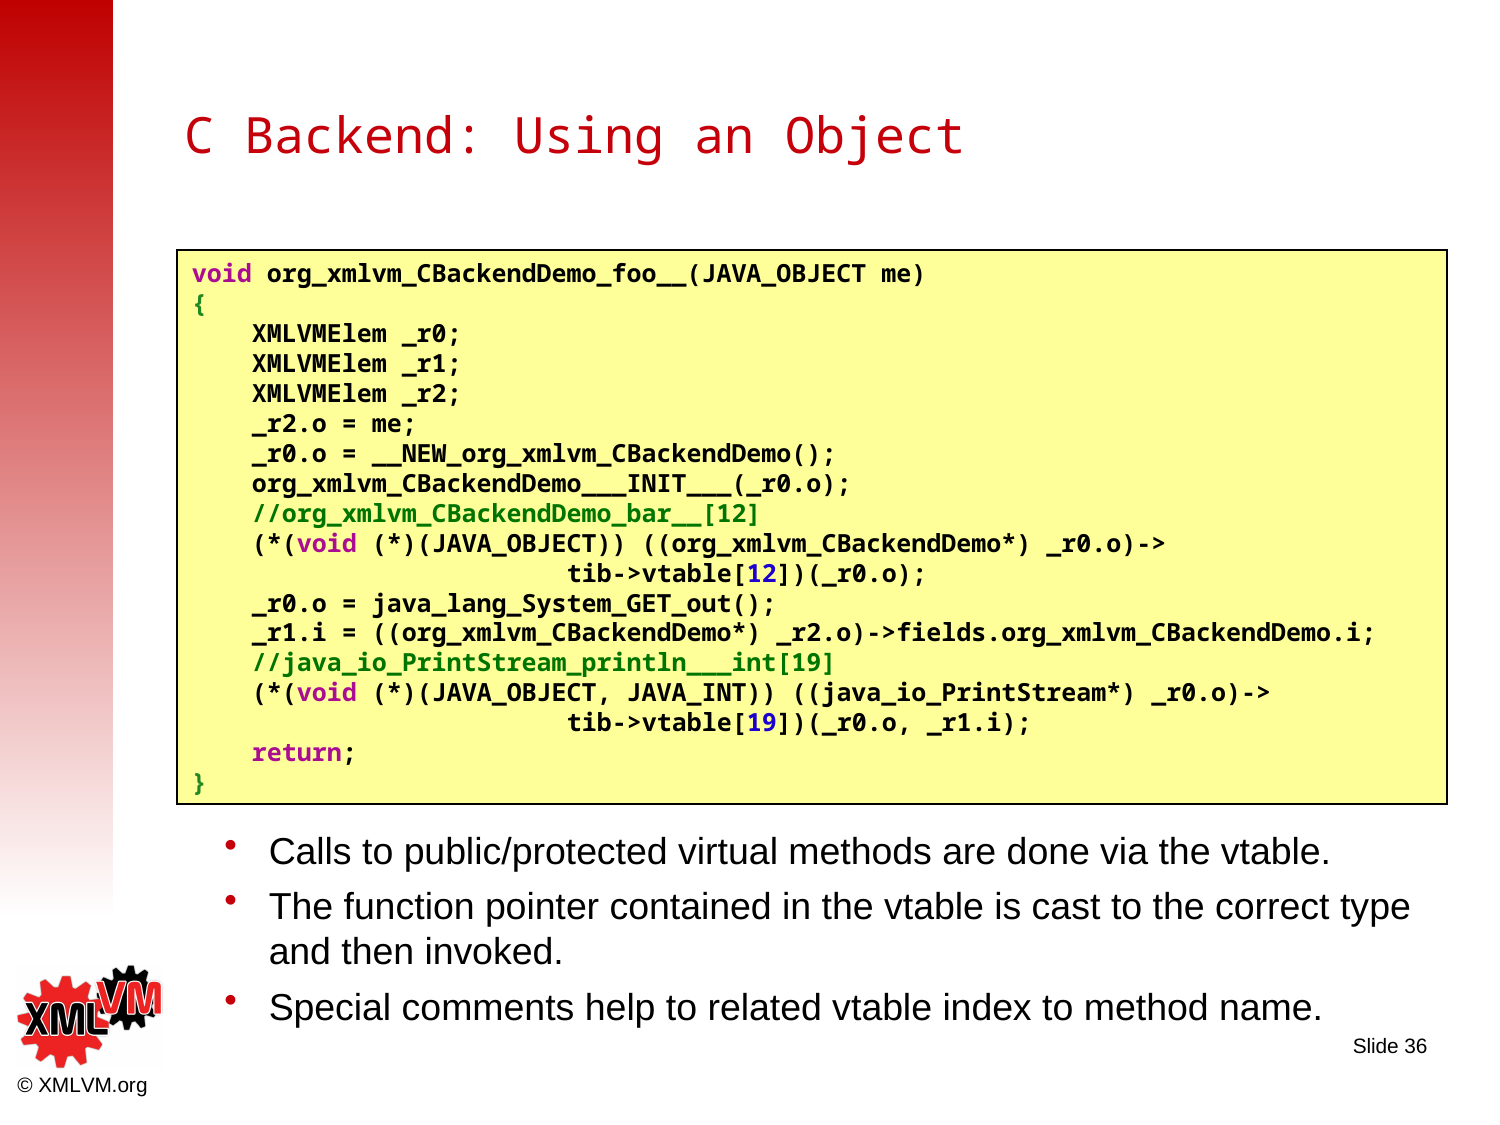

# C Backend: Using an Object
void org_xmlvm_CBackendDemo_foo__(JAVA_OBJECT me)
{
 XMLVMElem _r0;
 XMLVMElem _r1;
 XMLVMElem _r2;
 _r2.o = me;
 _r0.o = __NEW_org_xmlvm_CBackendDemo();
 org_xmlvm_CBackendDemo___INIT___(_r0.o);
 //org_xmlvm_CBackendDemo_bar__[12]
 (*(void (*)(JAVA_OBJECT)) ((org_xmlvm_CBackendDemo*) _r0.o)->
 tib->vtable[12])(_r0.o);
 _r0.o = java_lang_System_GET_out();
 _r1.i = ((org_xmlvm_CBackendDemo*) _r2.o)->fields.org_xmlvm_CBackendDemo.i;
 //java_io_PrintStream_println___int[19]
 (*(void (*)(JAVA_OBJECT, JAVA_INT)) ((java_io_PrintStream*) _r0.o)->
 tib->vtable[19])(_r0.o, _r1.i);
 return;
}
Calls to public/protected virtual methods are done via the vtable.
The function pointer contained in the vtable is cast to the correct type and then invoked.
Special comments help to related vtable index to method name.